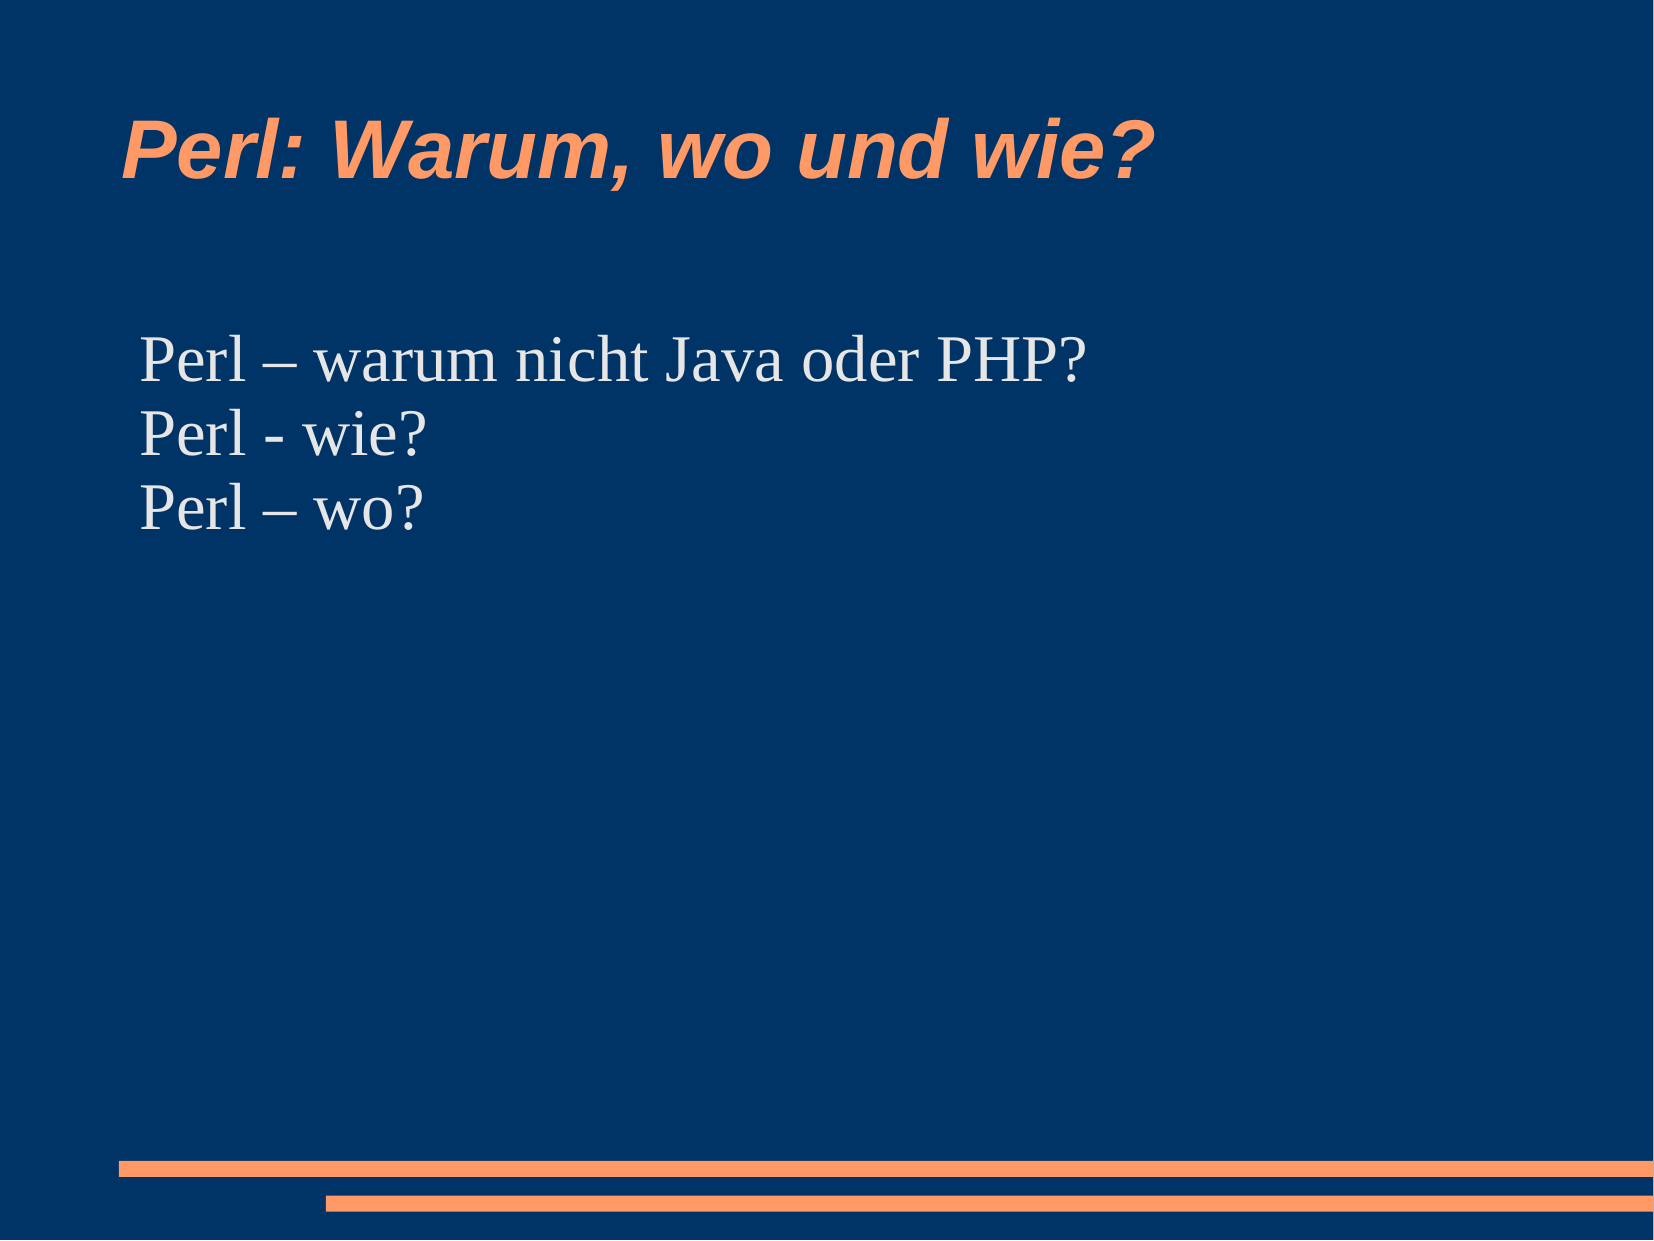

# Perl: Warum, wo und wie?
Perl – warum nicht Java oder PHP?
Perl - wie?
Perl – wo?